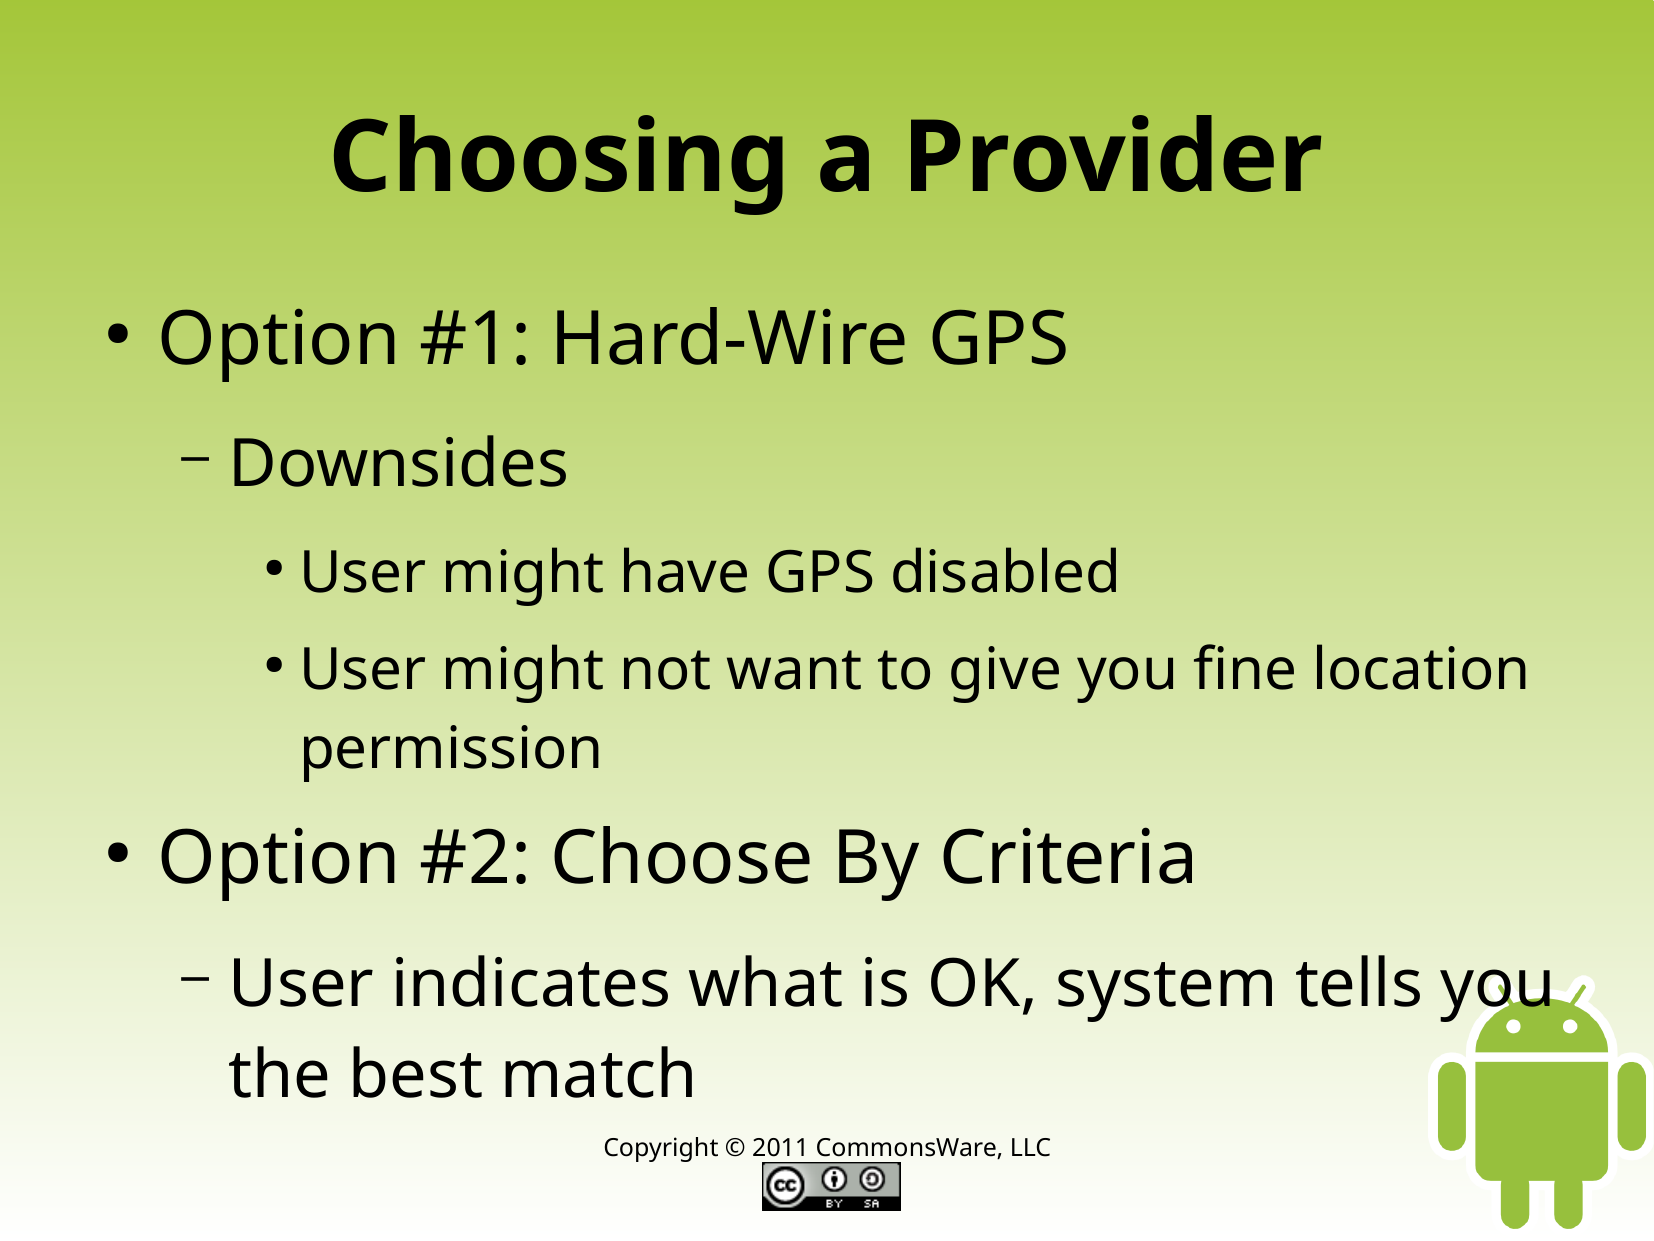

# Choosing a Provider
Option #1: Hard-Wire GPS
Downsides
User might have GPS disabled
User might not want to give you fine location permission
Option #2: Choose By Criteria
User indicates what is OK, system tells you
the best match